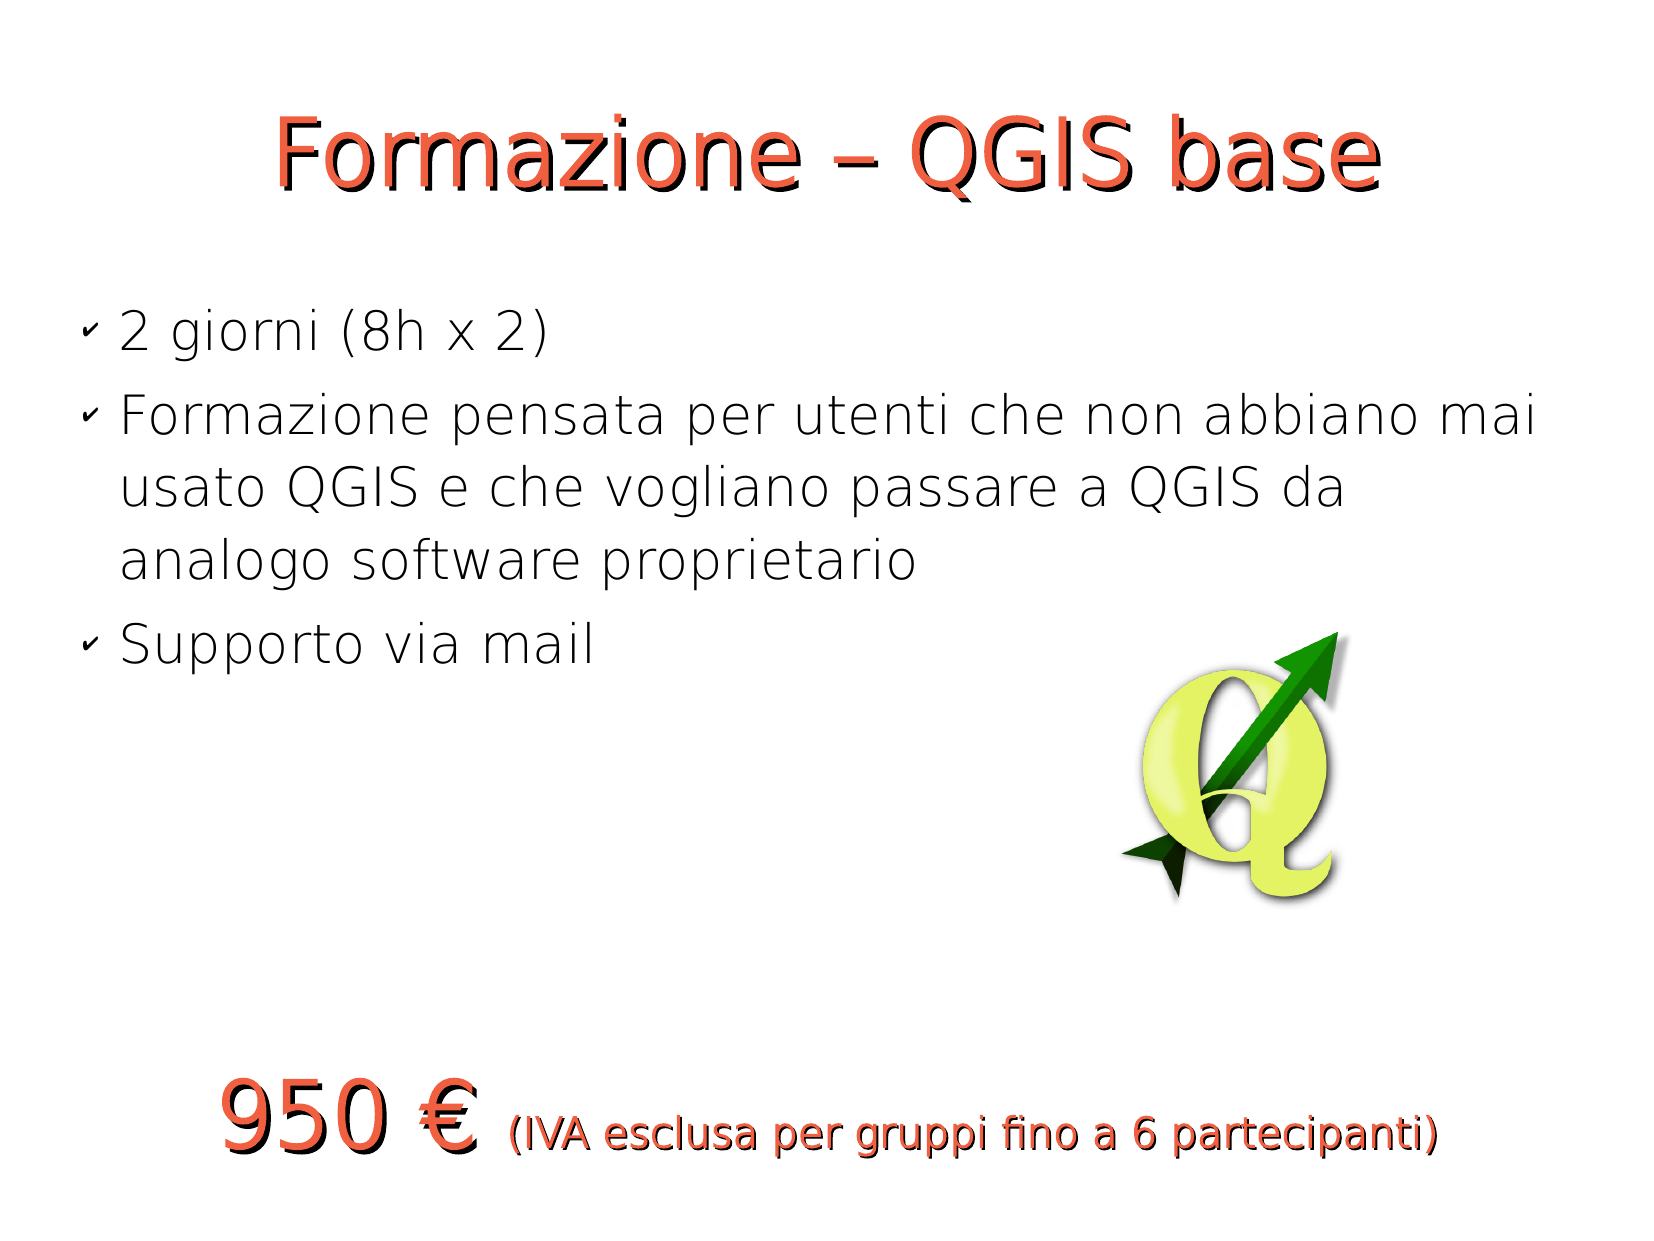

# Formazione – QGIS base
2 giorni (8h x 2)
Formazione pensata per utenti che non abbiano mai usato QGIS e che vogliano passare a QGIS da analogo software proprietario
Supporto via mail
950 € (IVA esclusa per gruppi fino a 6 partecipanti)